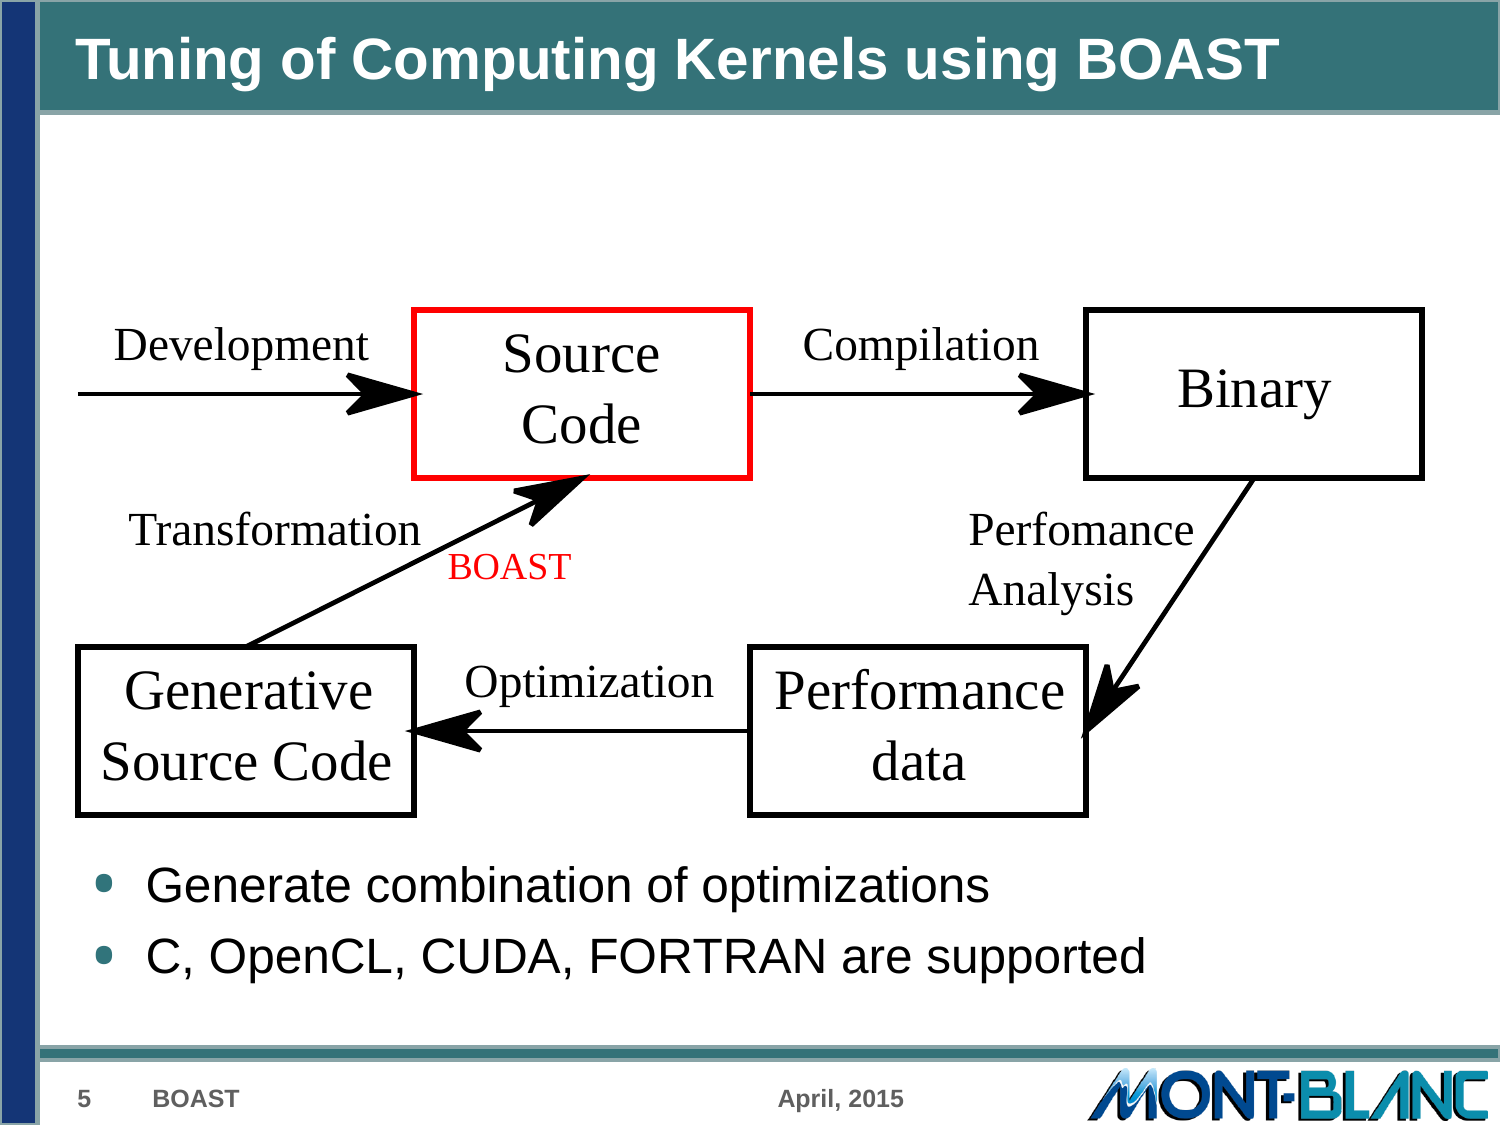

# Tuning of Computing Kernels using BOAST
Generate combination of optimizations
C, OpenCL, CUDA, FORTRAN are supported
5
BOAST
April, 2015